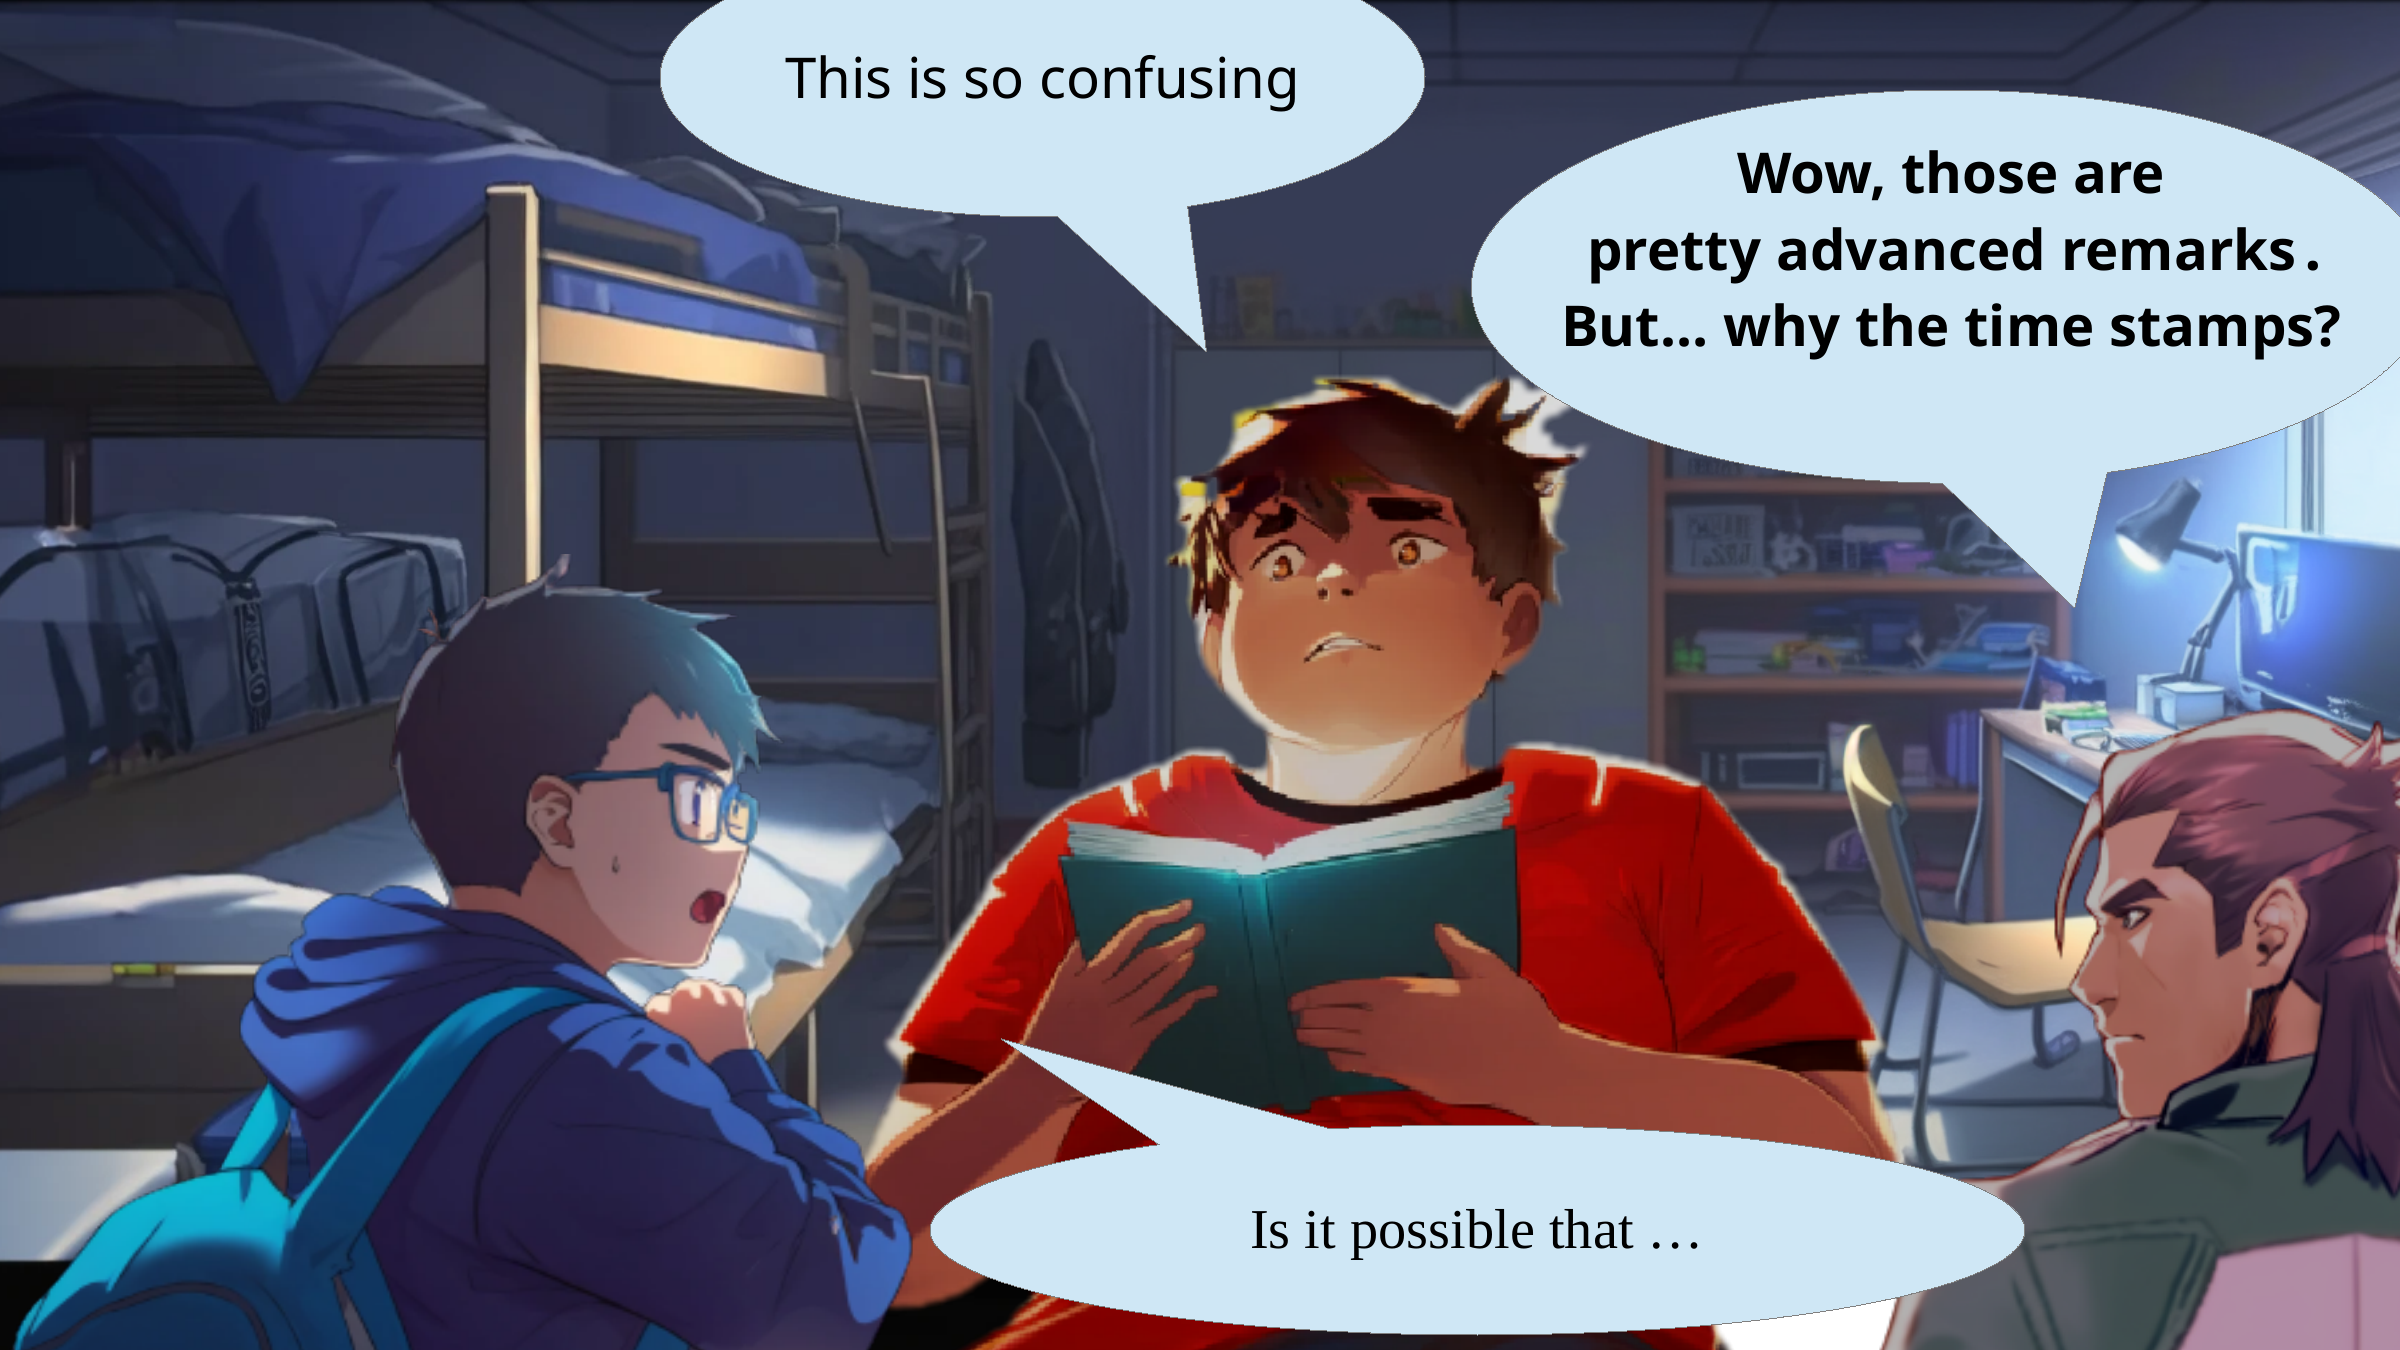

This is so confusing
Wow, those are
 pretty advanced remarks.
But… why the time stamps?
Is it possible that …